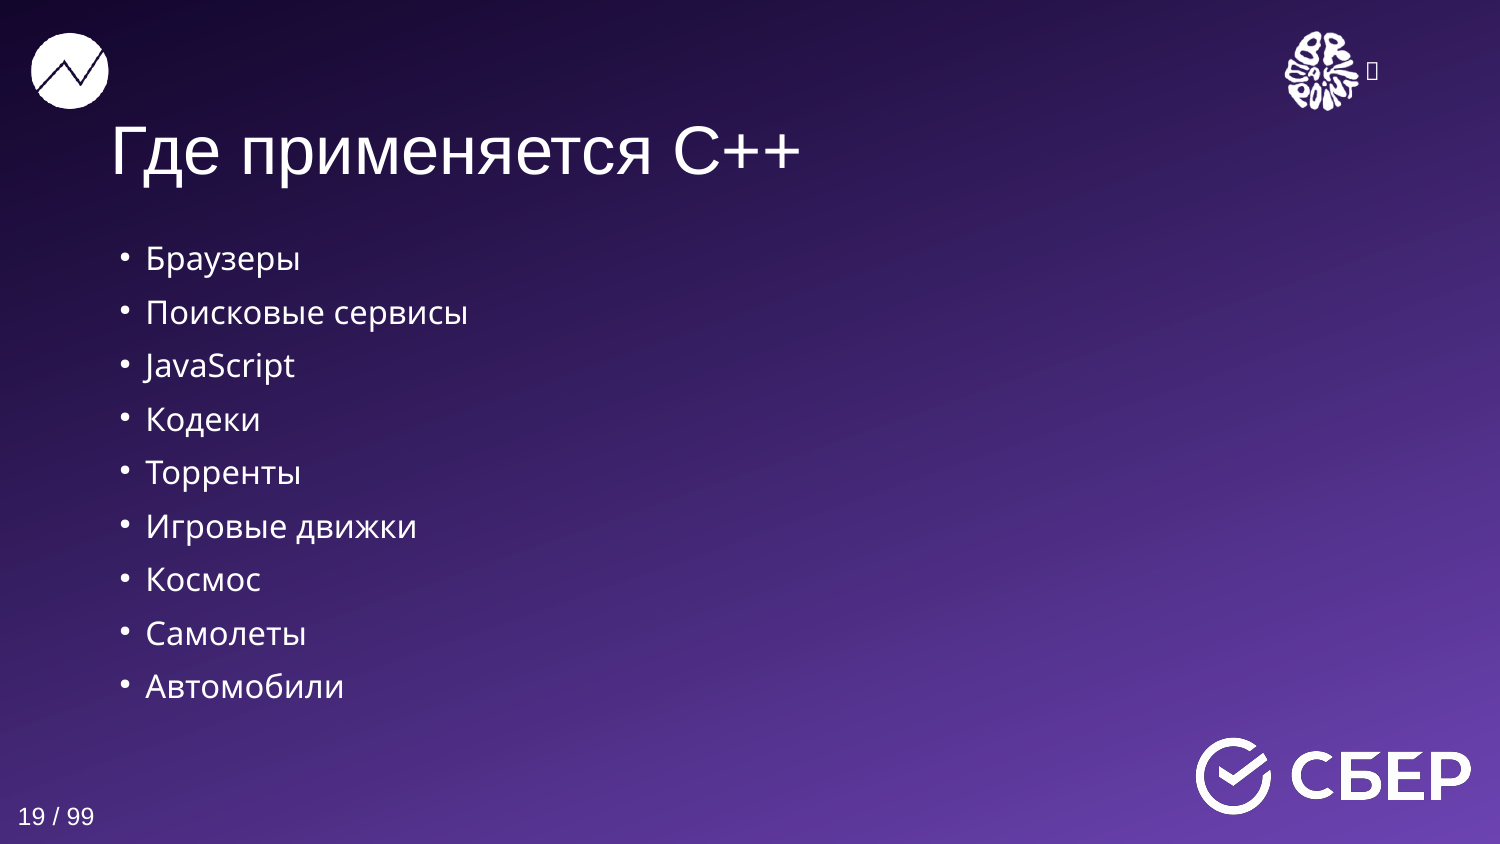

🐙
# Где применяется C++
Браузеры
Поисковые сервисы
JavaScript
Кодеки
Торренты
Игровые движки
Космос
Самолеты
Автомобили